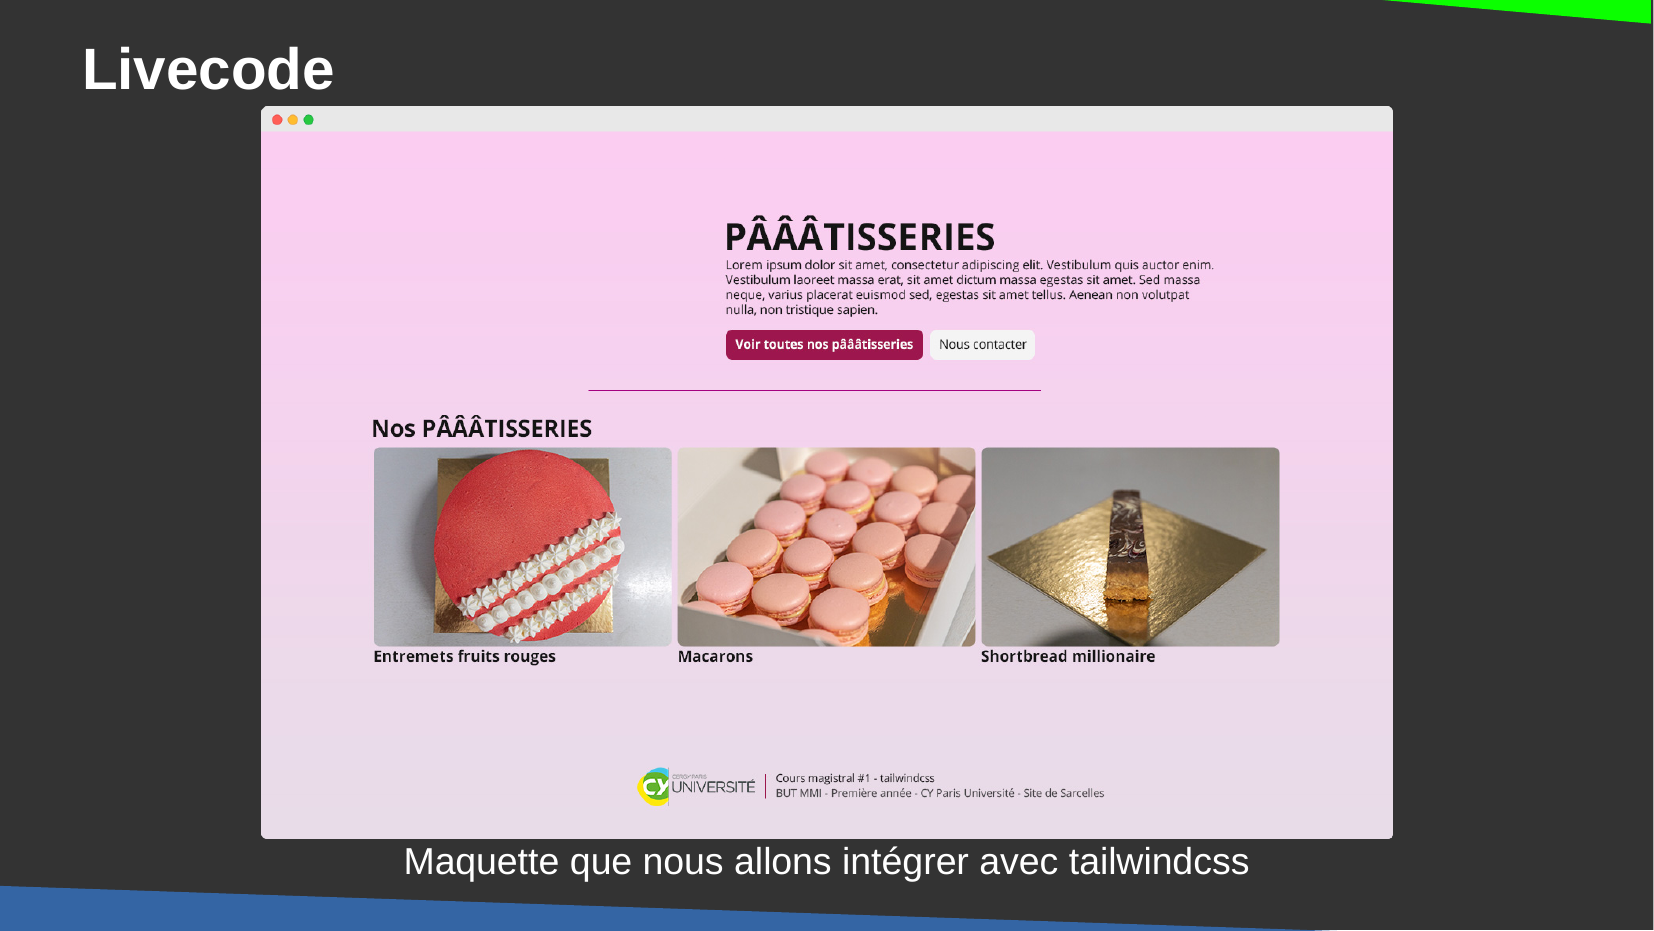

# Livecode
Maquette que nous allons intégrer avec tailwindcss